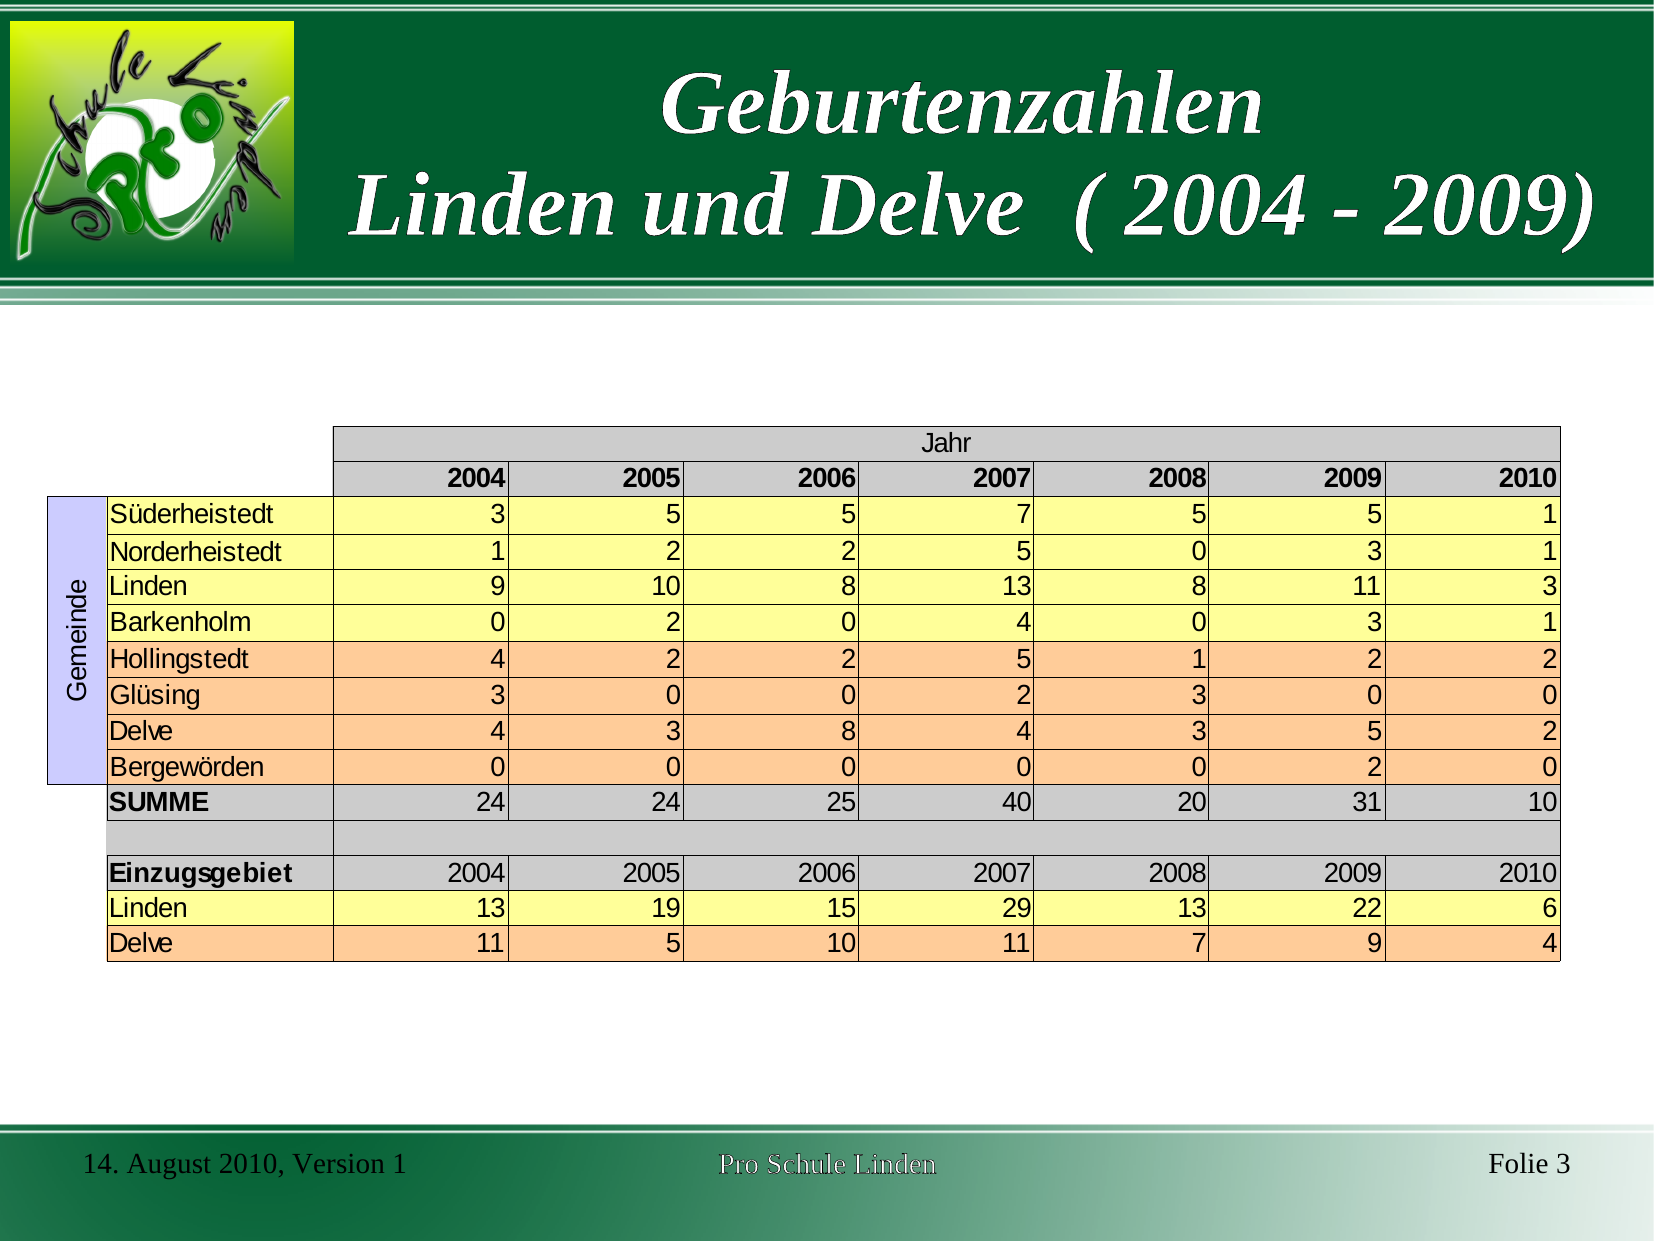

# Geburtenzahlen Linden und Delve ( 2004 - 2009)
14. August 2010, Version 1
Pro Schule Linden
3